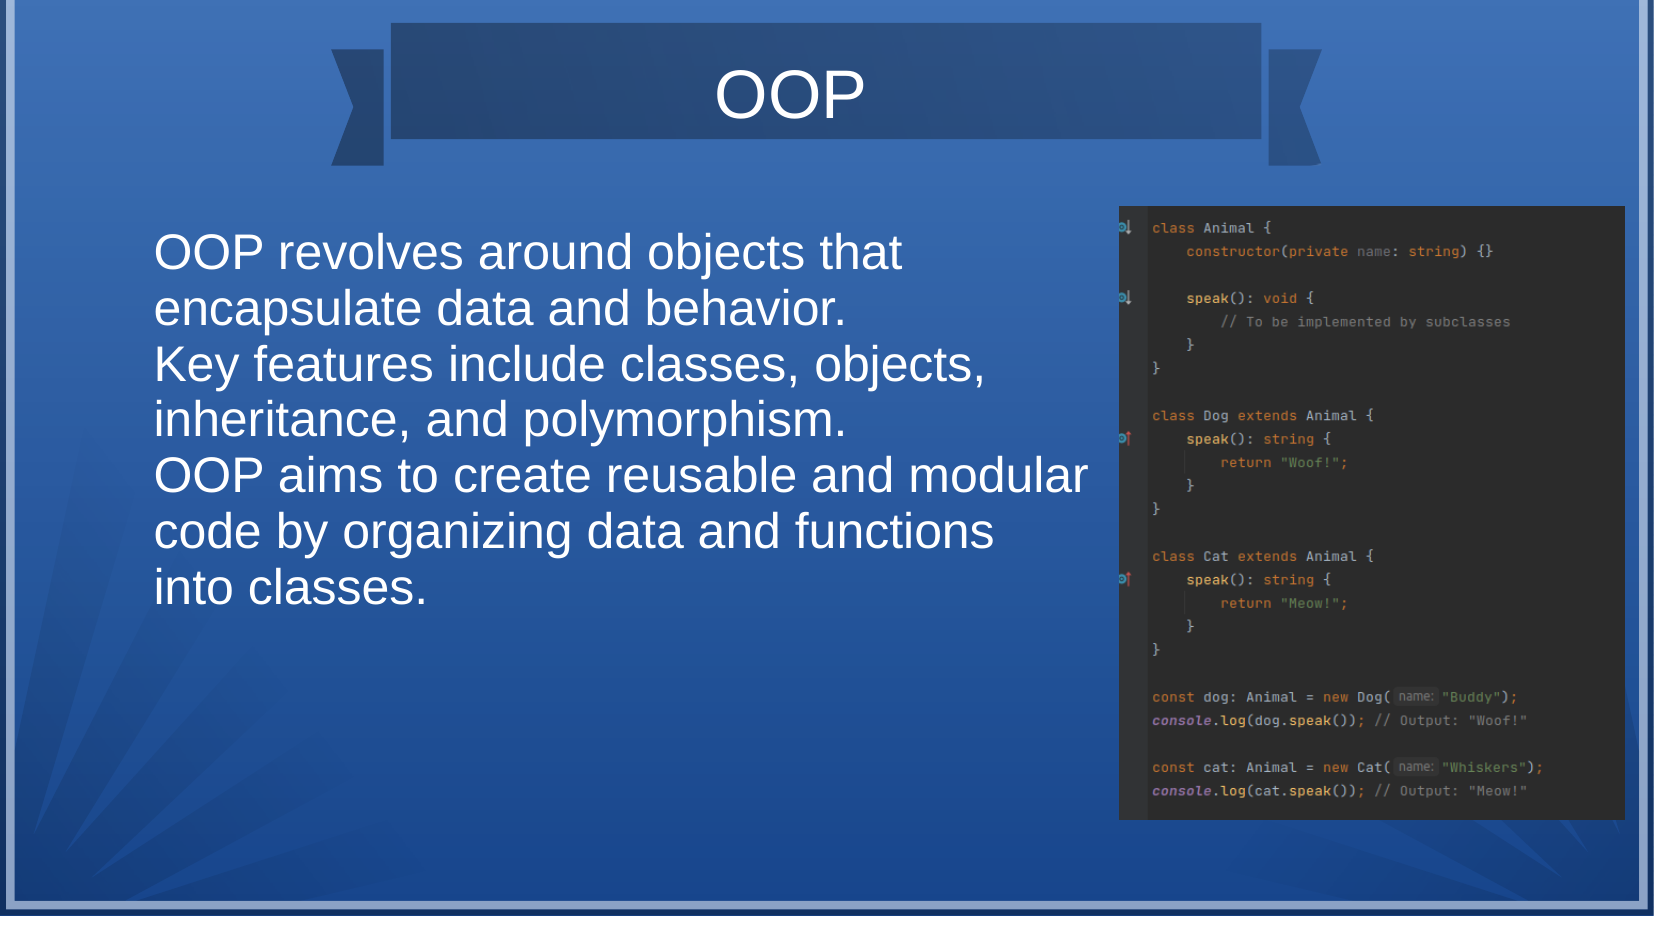

# OOP
OOP revolves around objects that
encapsulate data and behavior.
Key features include classes, objects,
inheritance, and polymorphism.
OOP aims to create reusable and modular
code by organizing data and functions
into classes.